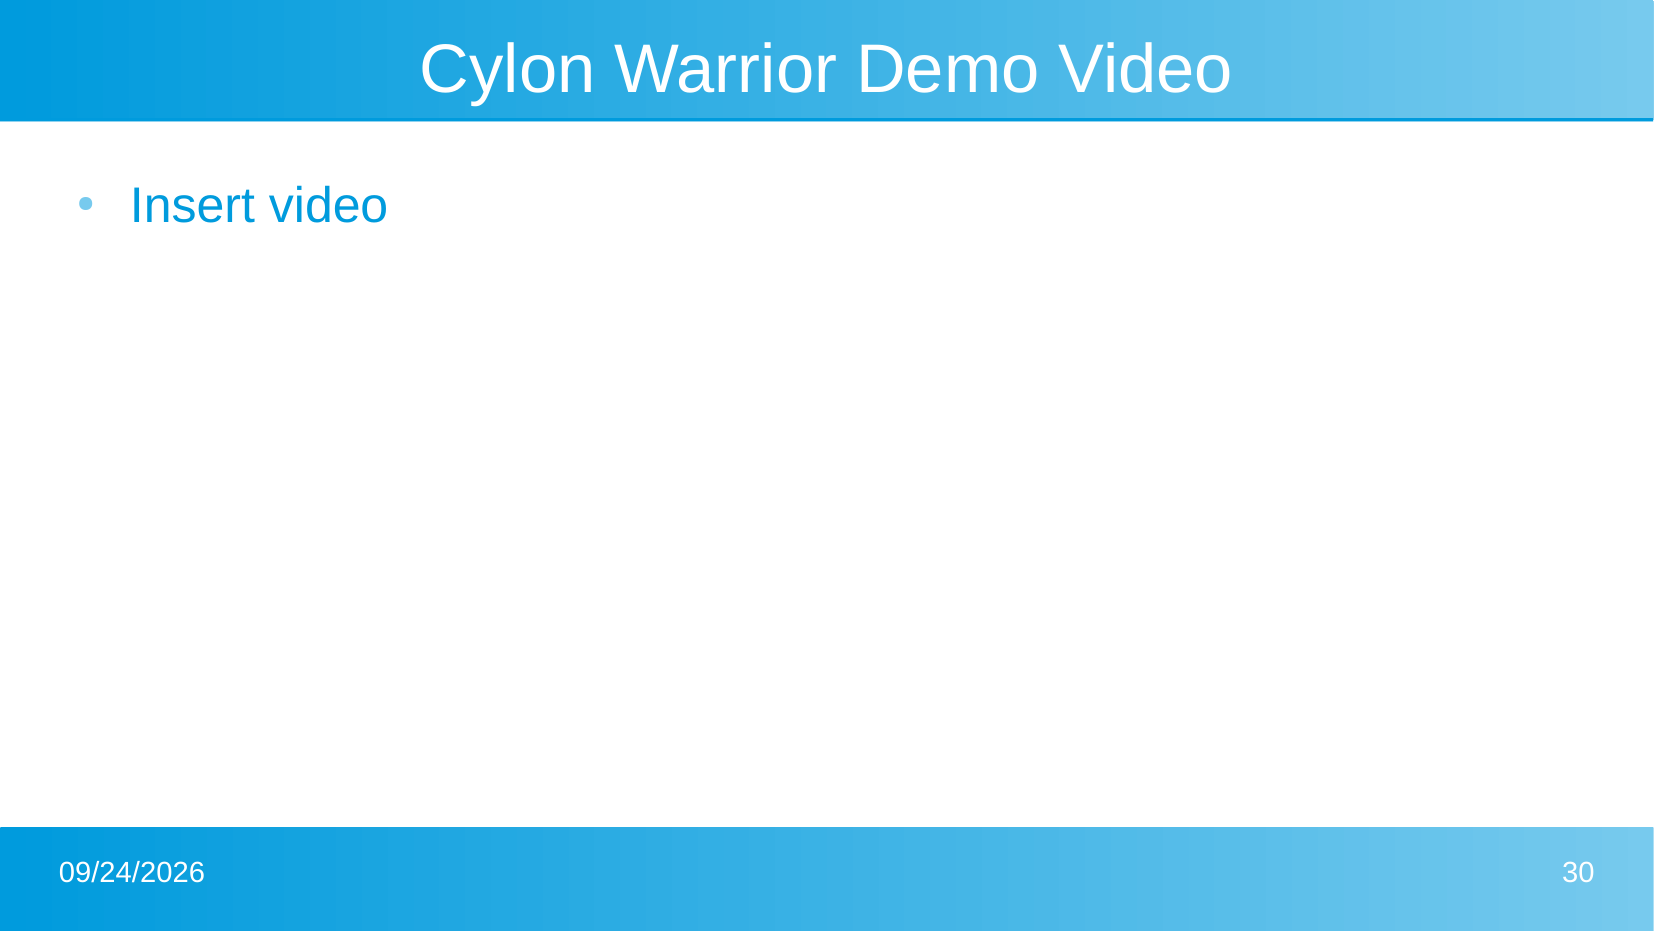

# Cylon Warrior Demo Video
Insert video
30